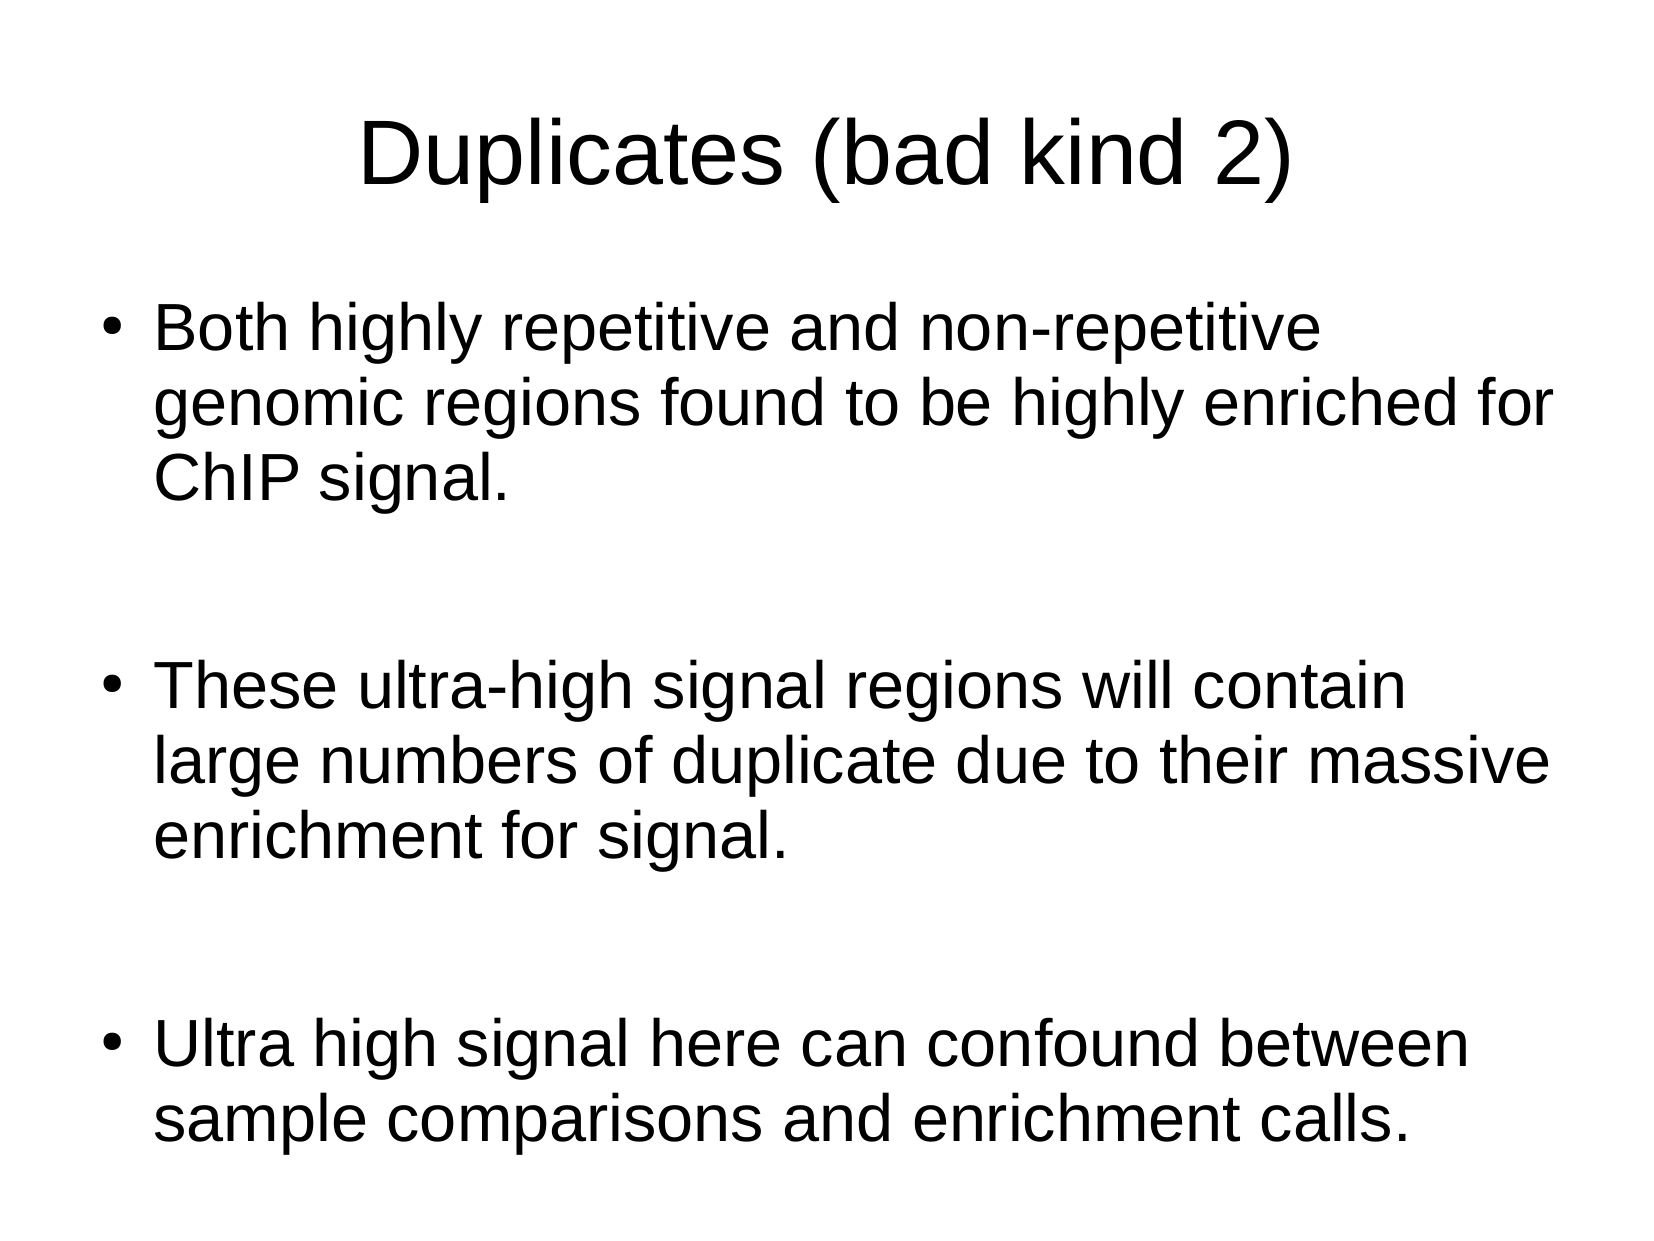

# Duplicates (bad kind 2)
Both highly repetitive and non-repetitive genomic regions found to be highly enriched for ChIP signal.
These ultra-high signal regions will contain large numbers of duplicate due to their massive enrichment for signal.
Ultra high signal here can confound between sample comparisons and enrichment calls.